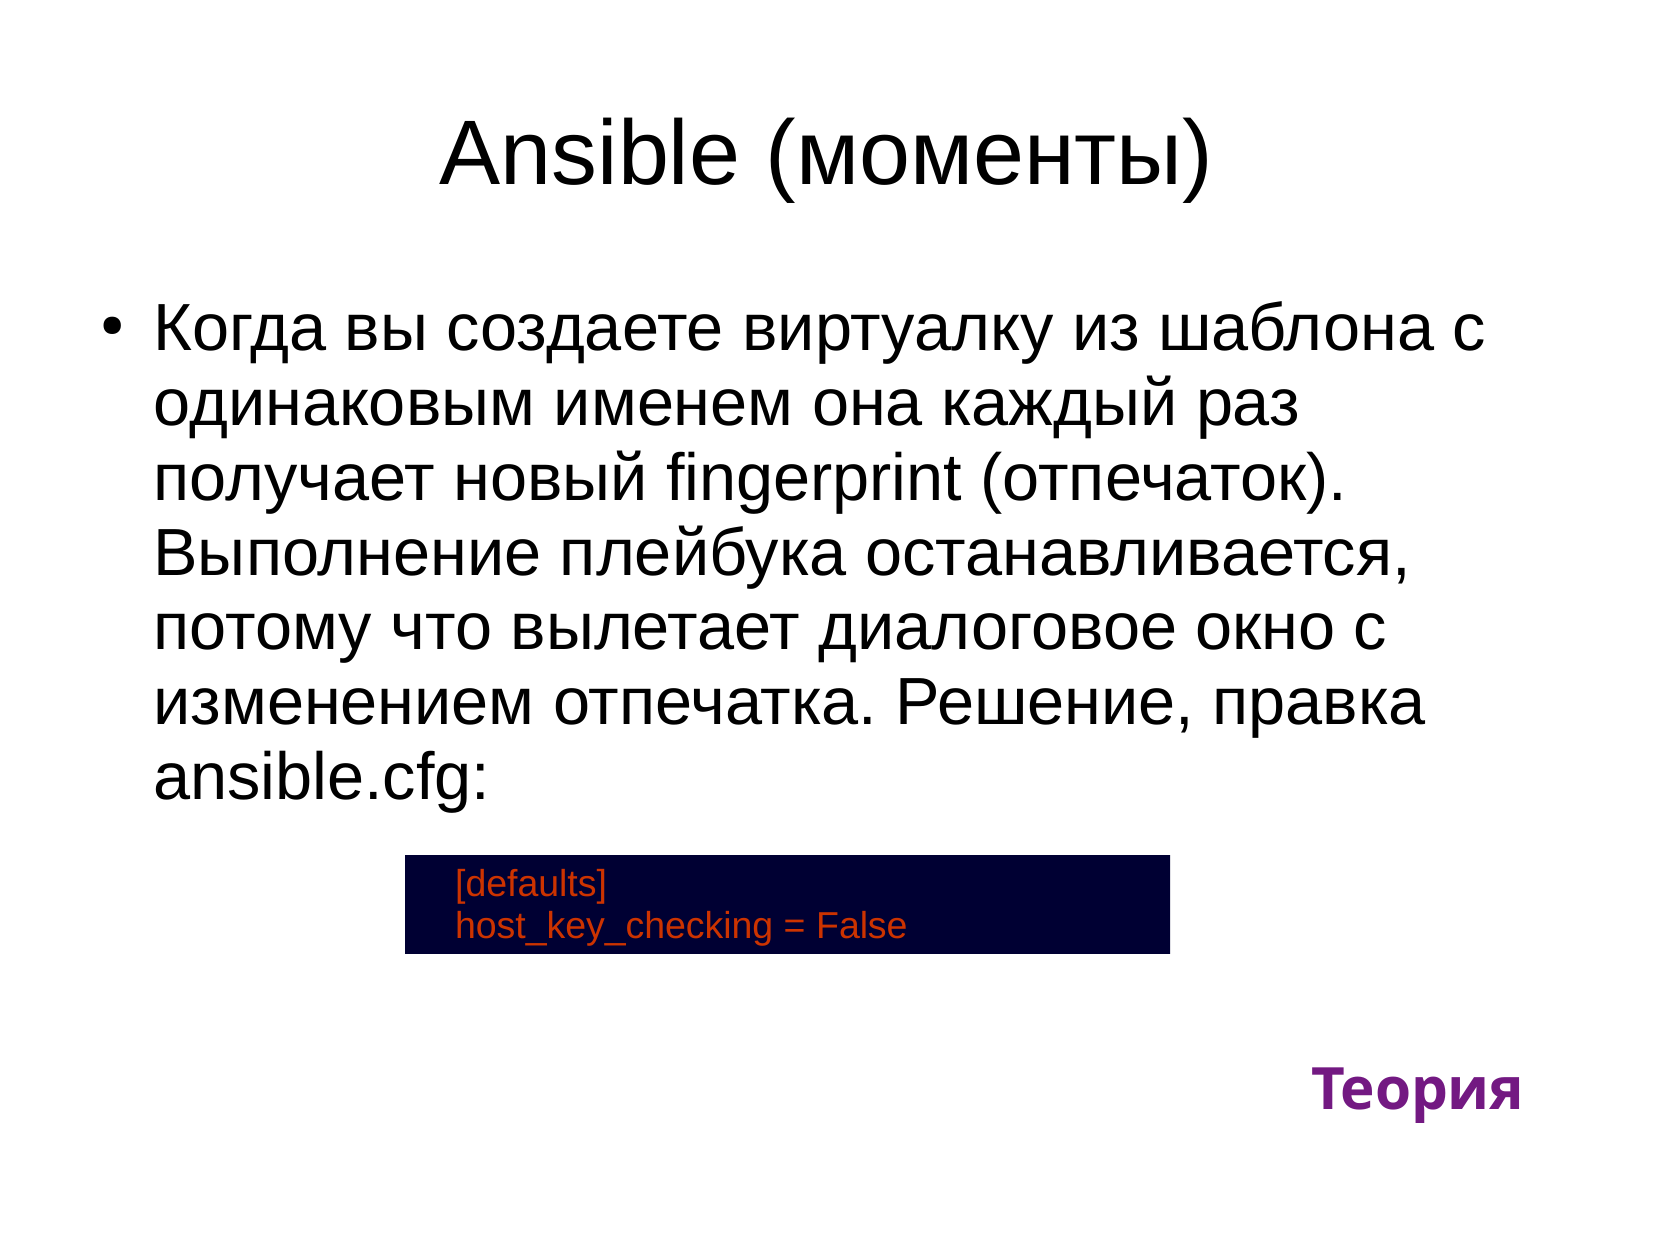

# Ansible (моменты)
Когда вы создаете виртуалку из шаблона с одинаковым именем она каждый раз получает новый fingerprint (отпечаток). Выполнение плейбука останавливается, потому что вылетает диалоговое окно с изменением отпечатка. Решение, правка ansible.cfg:
[defaults]
host_key_checking = False
Теория